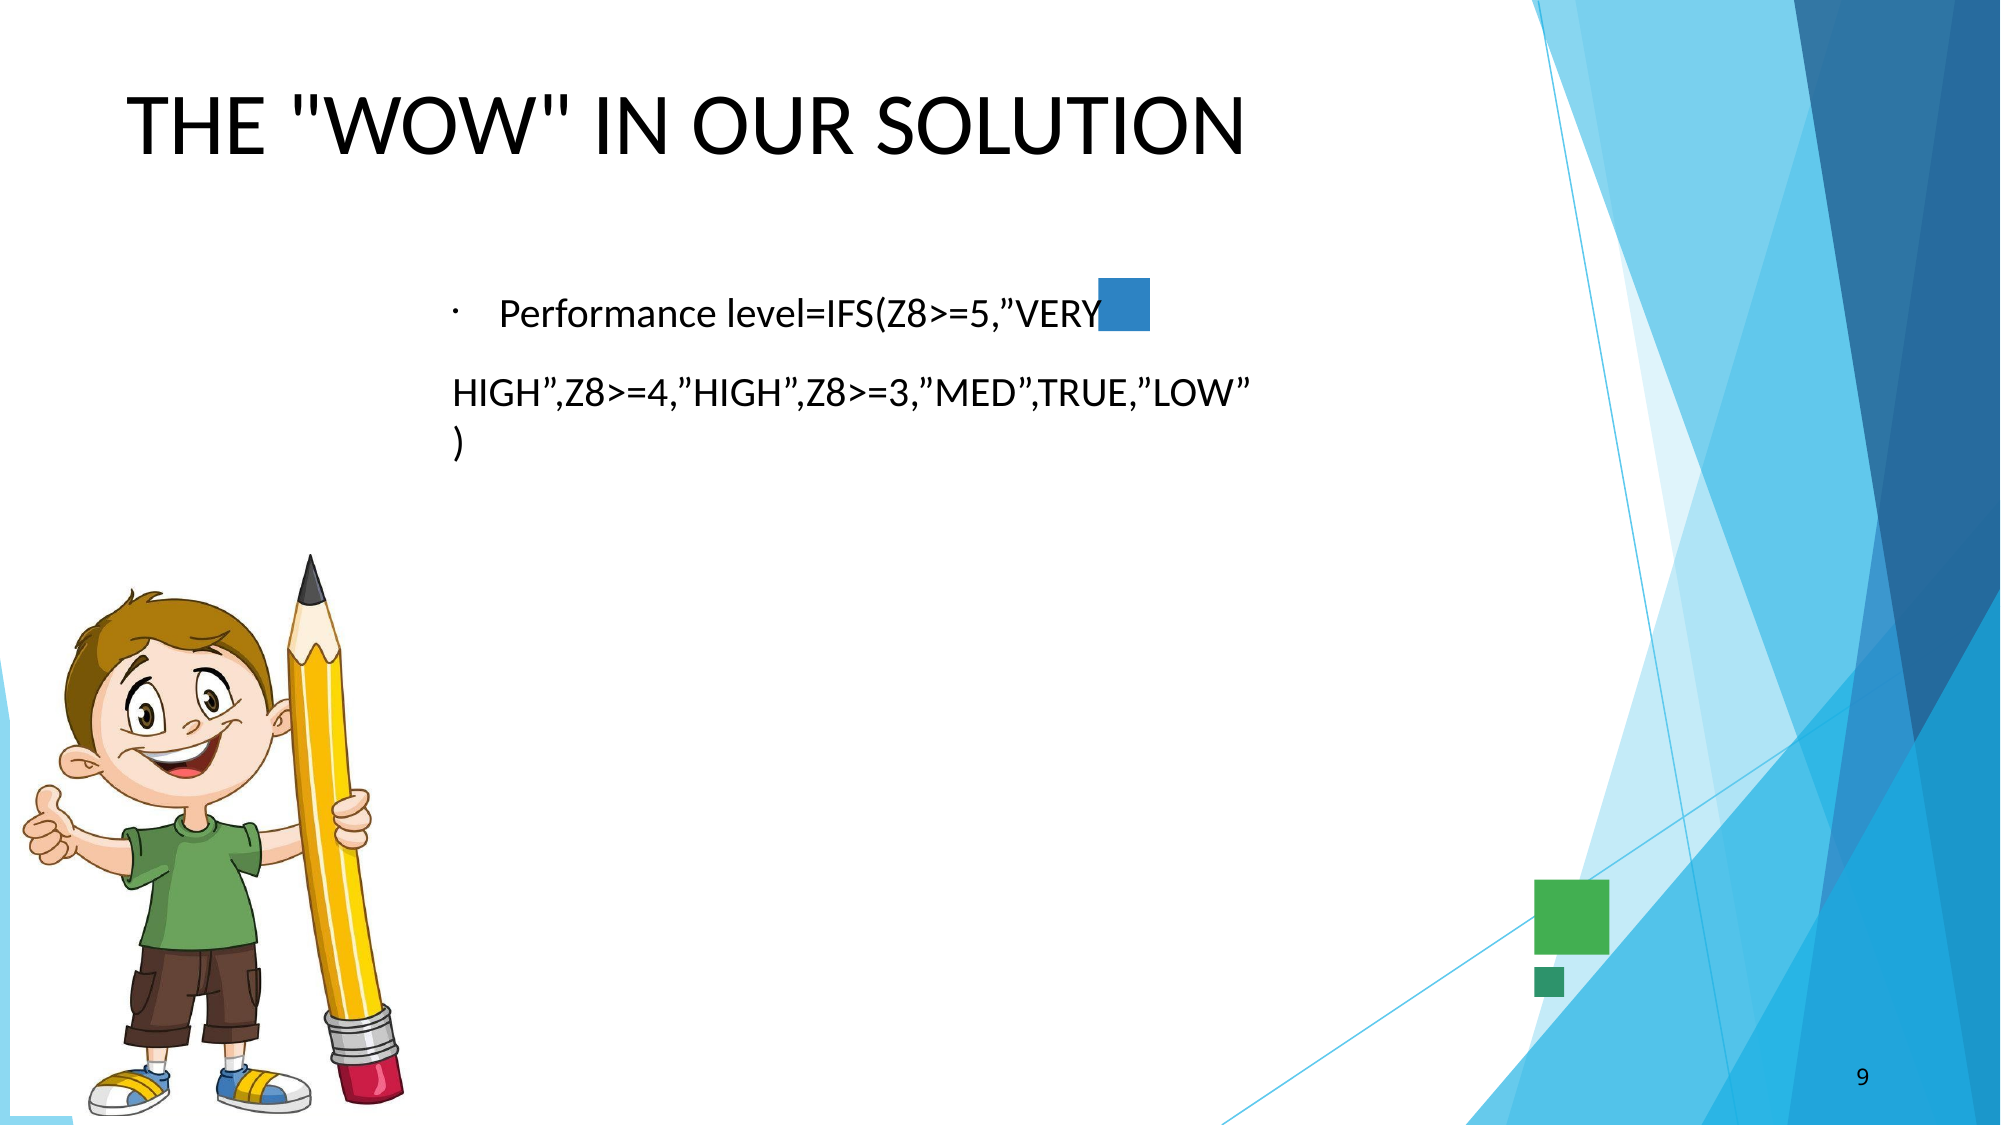

# THE "WOW" IN OUR SOLUTION
Performance level=IFS(Z8>=5,”VERY
HIGH”,Z8>=4,”HIGH”,Z8>=3,”MED”,TRUE,”LOW”)
3/21/2024 Annual Review